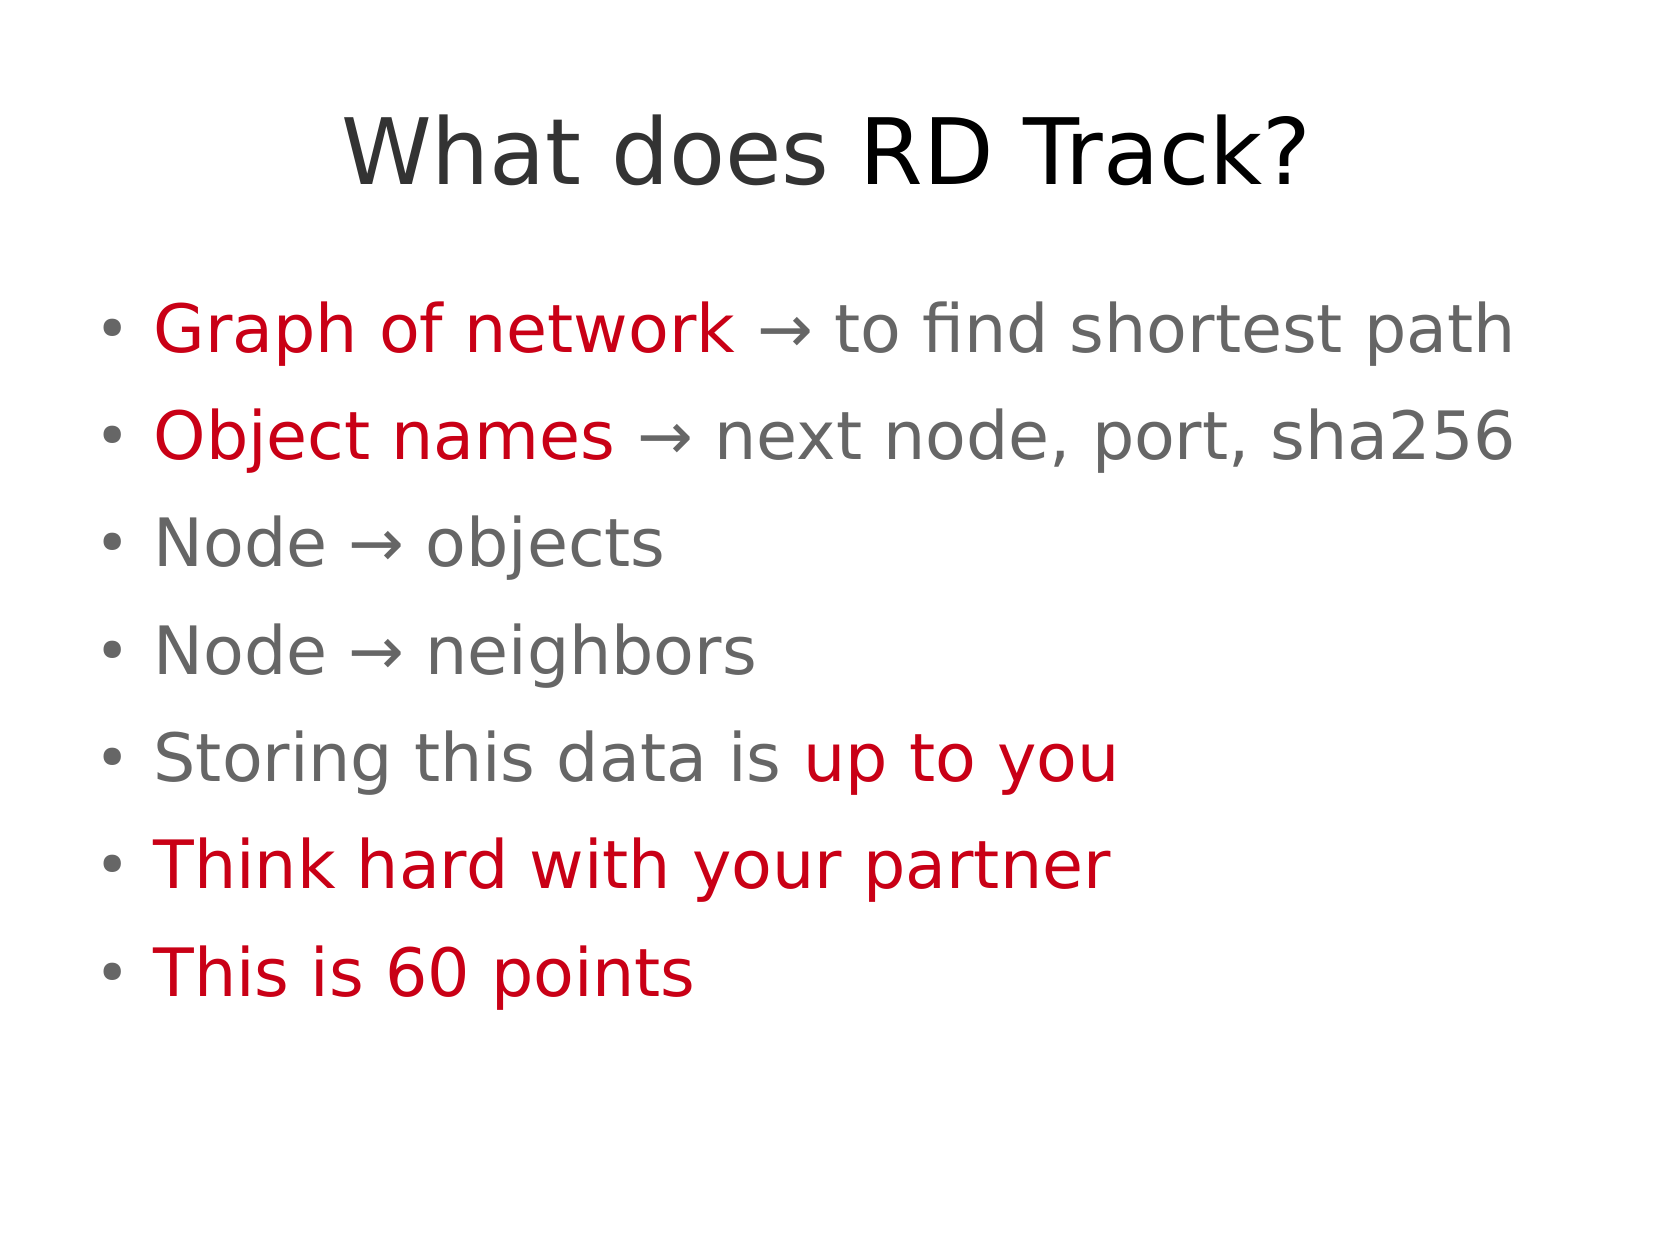

# What does RD Track?
Graph of network → to find shortest path
Object names → next node, port, sha256
Node → objects
Node → neighbors
Storing this data is up to you
Think hard with your partner
This is 60 points